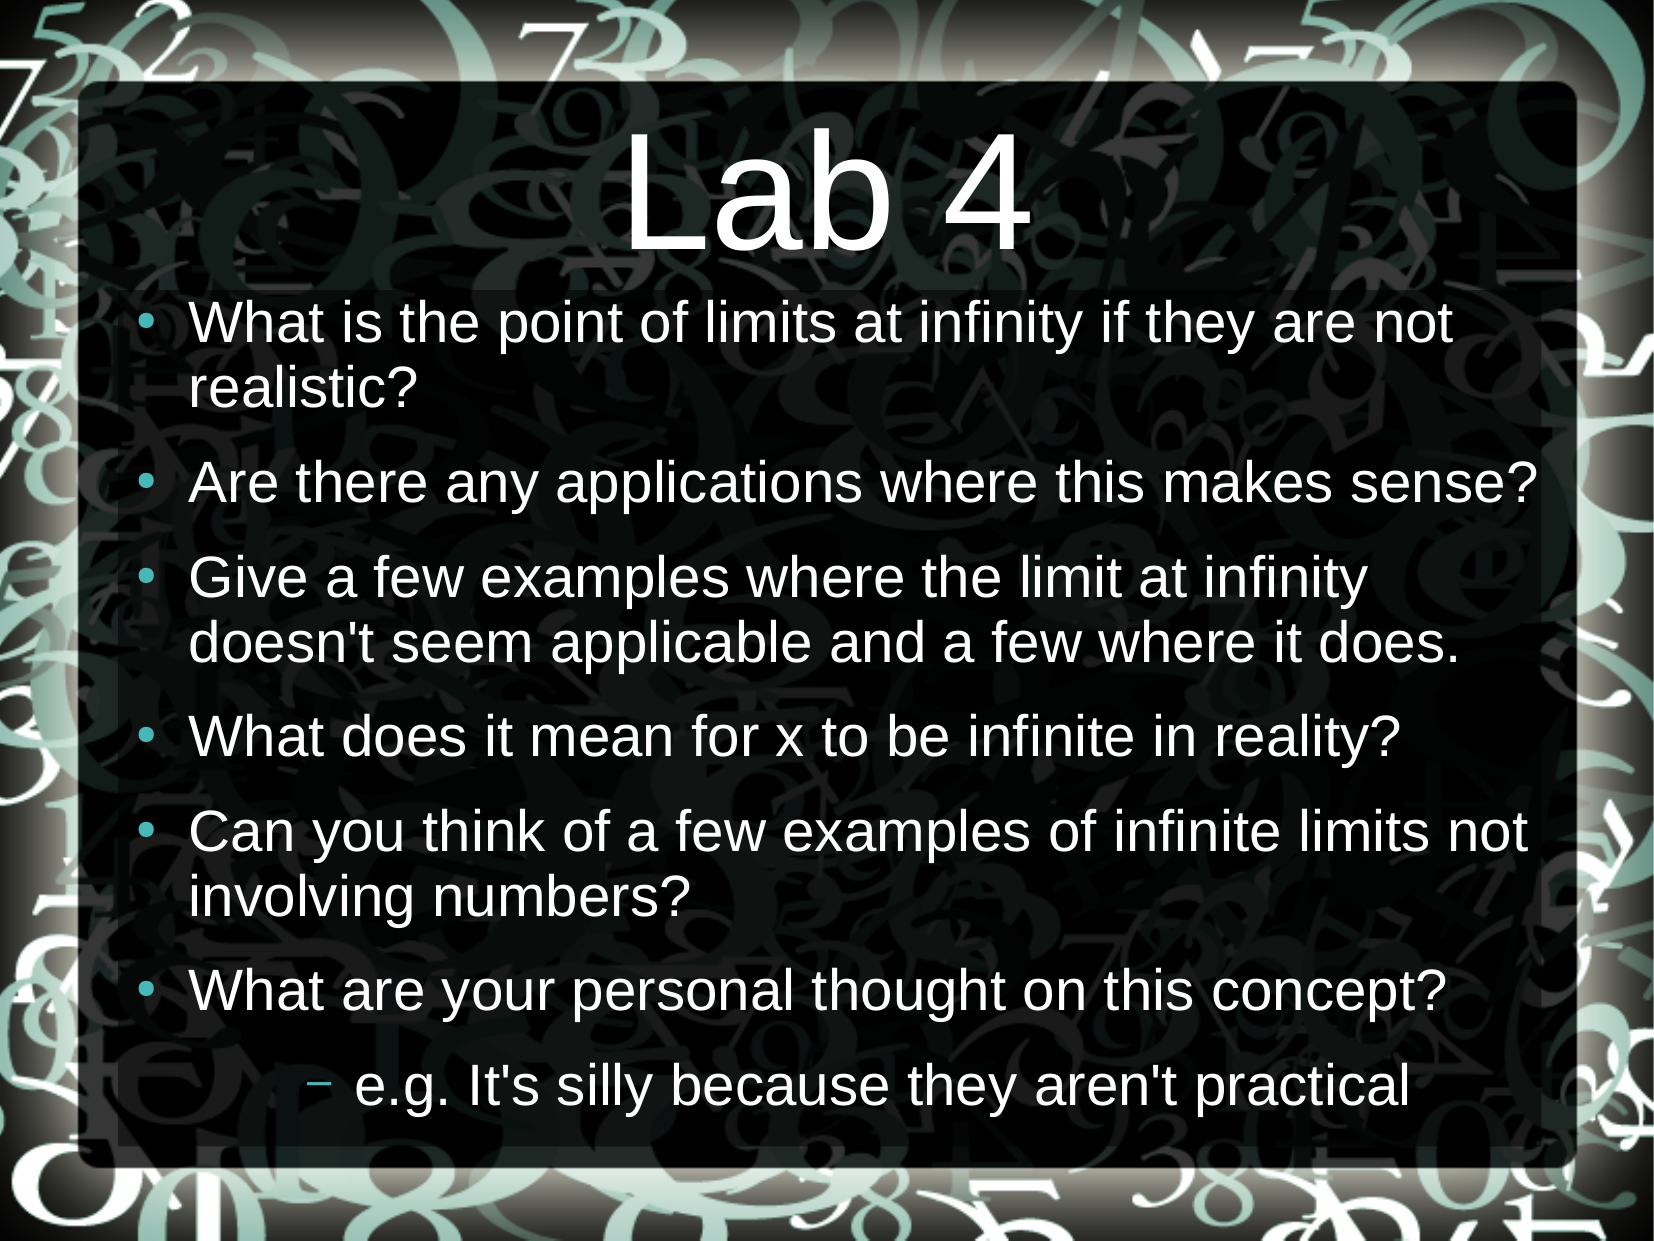

# Lab 4
What is the point of limits at infinity if they are not realistic?
Are there any applications where this makes sense?
Give a few examples where the limit at infinity doesn't seem applicable and a few where it does.
What does it mean for x to be infinite in reality?
Can you think of a few examples of infinite limits not involving numbers?
What are your personal thought on this concept?
e.g. It's silly because they aren't practical